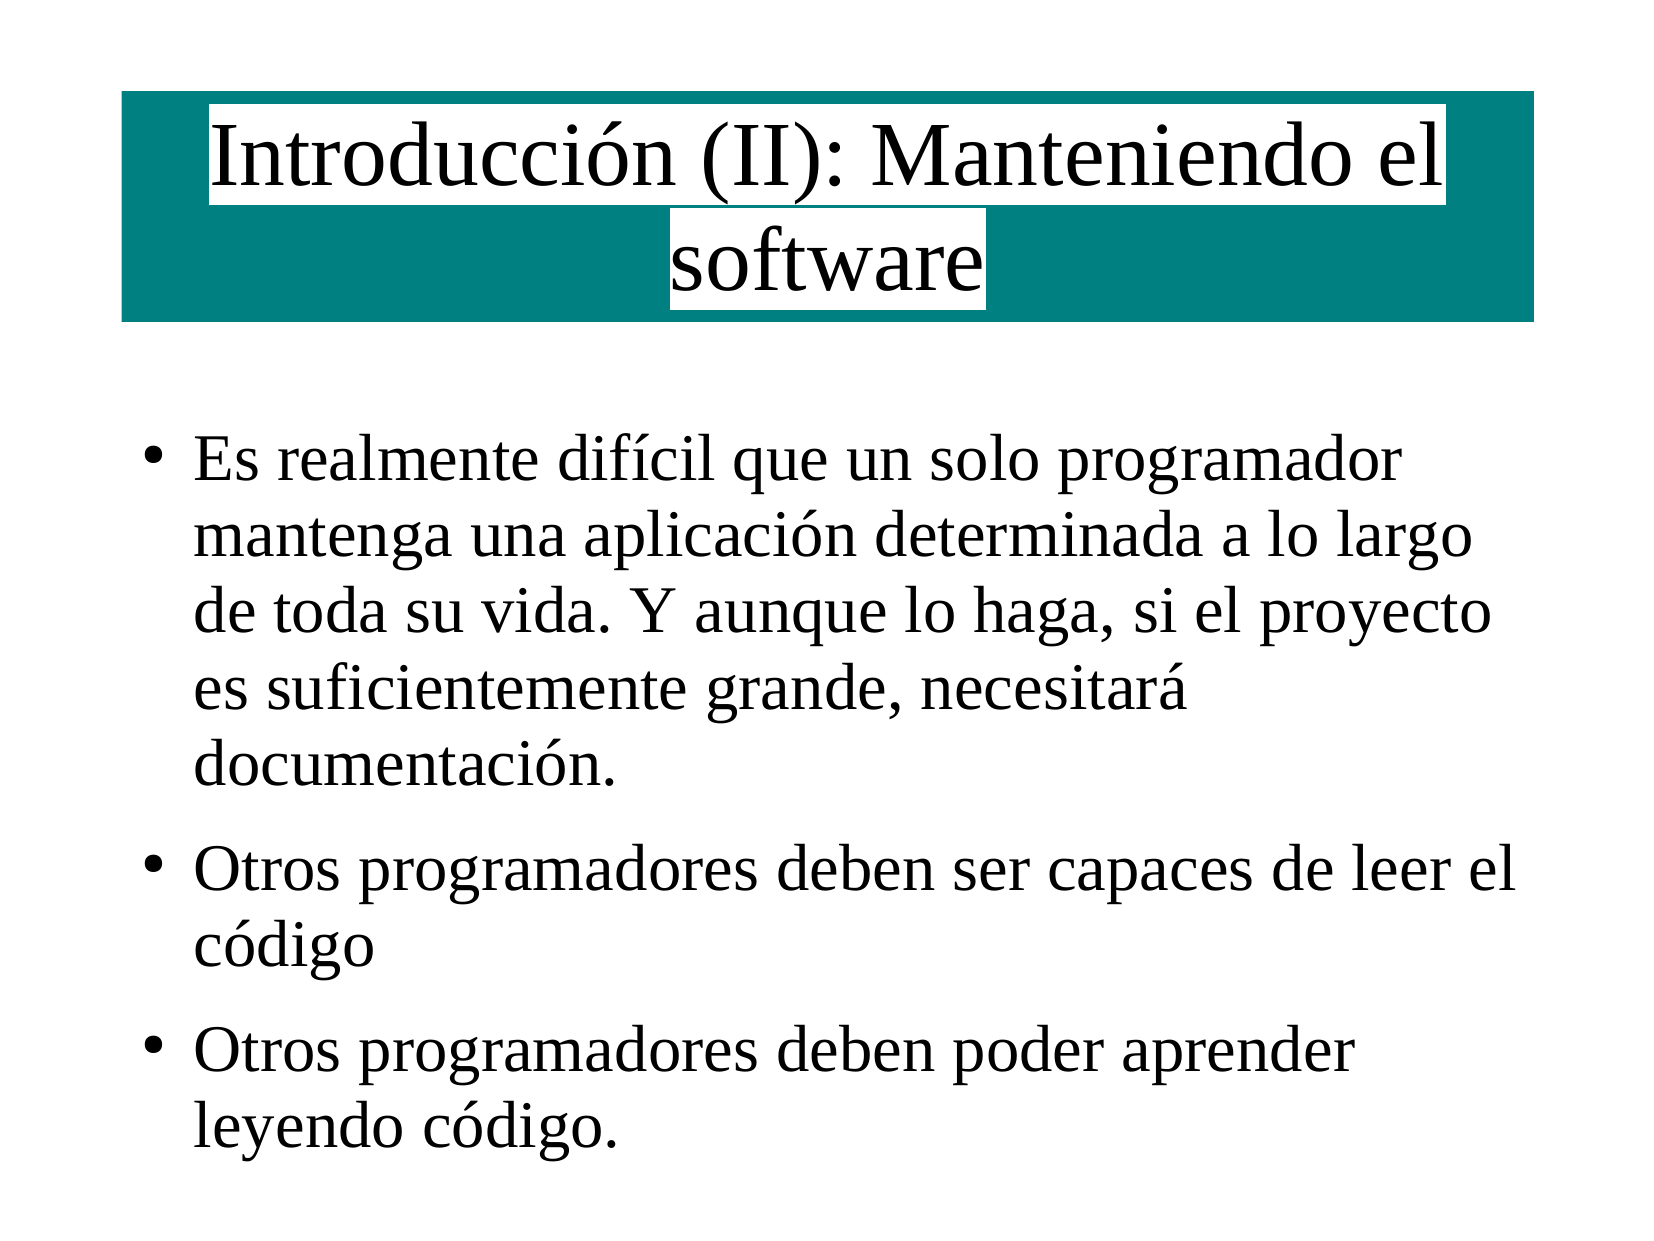

# Introducción (II): Manteniendo el software
Es realmente difícil que un solo programador mantenga una aplicación determinada a lo largo de toda su vida. Y aunque lo haga, si el proyecto es suficientemente grande, necesitará documentación.
Otros programadores deben ser capaces de leer el código
Otros programadores deben poder aprender leyendo código.